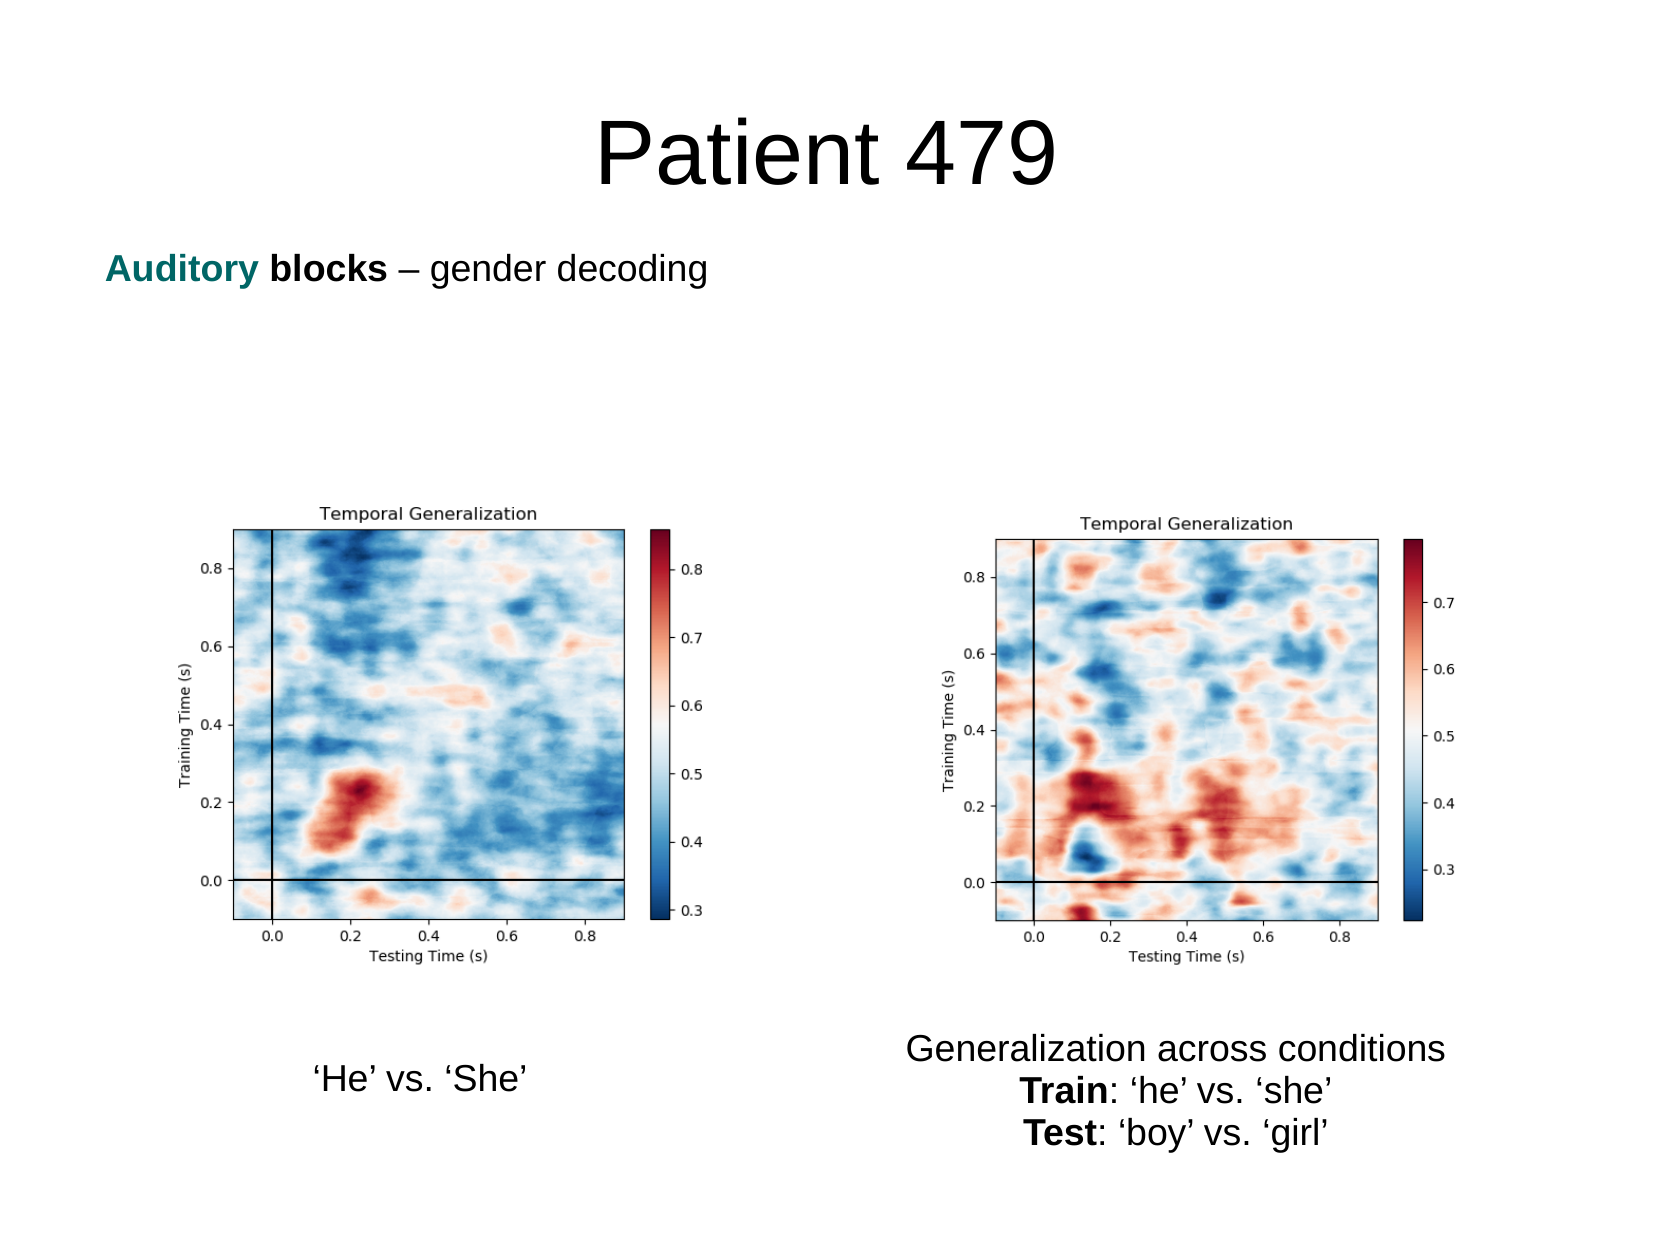

# Patient 479
Auditory blocks – gender decoding
Generalization across conditions
Train: ‘he’ vs. ‘she’
Test: ‘boy’ vs. ‘girl’
‘He’ vs. ‘She’